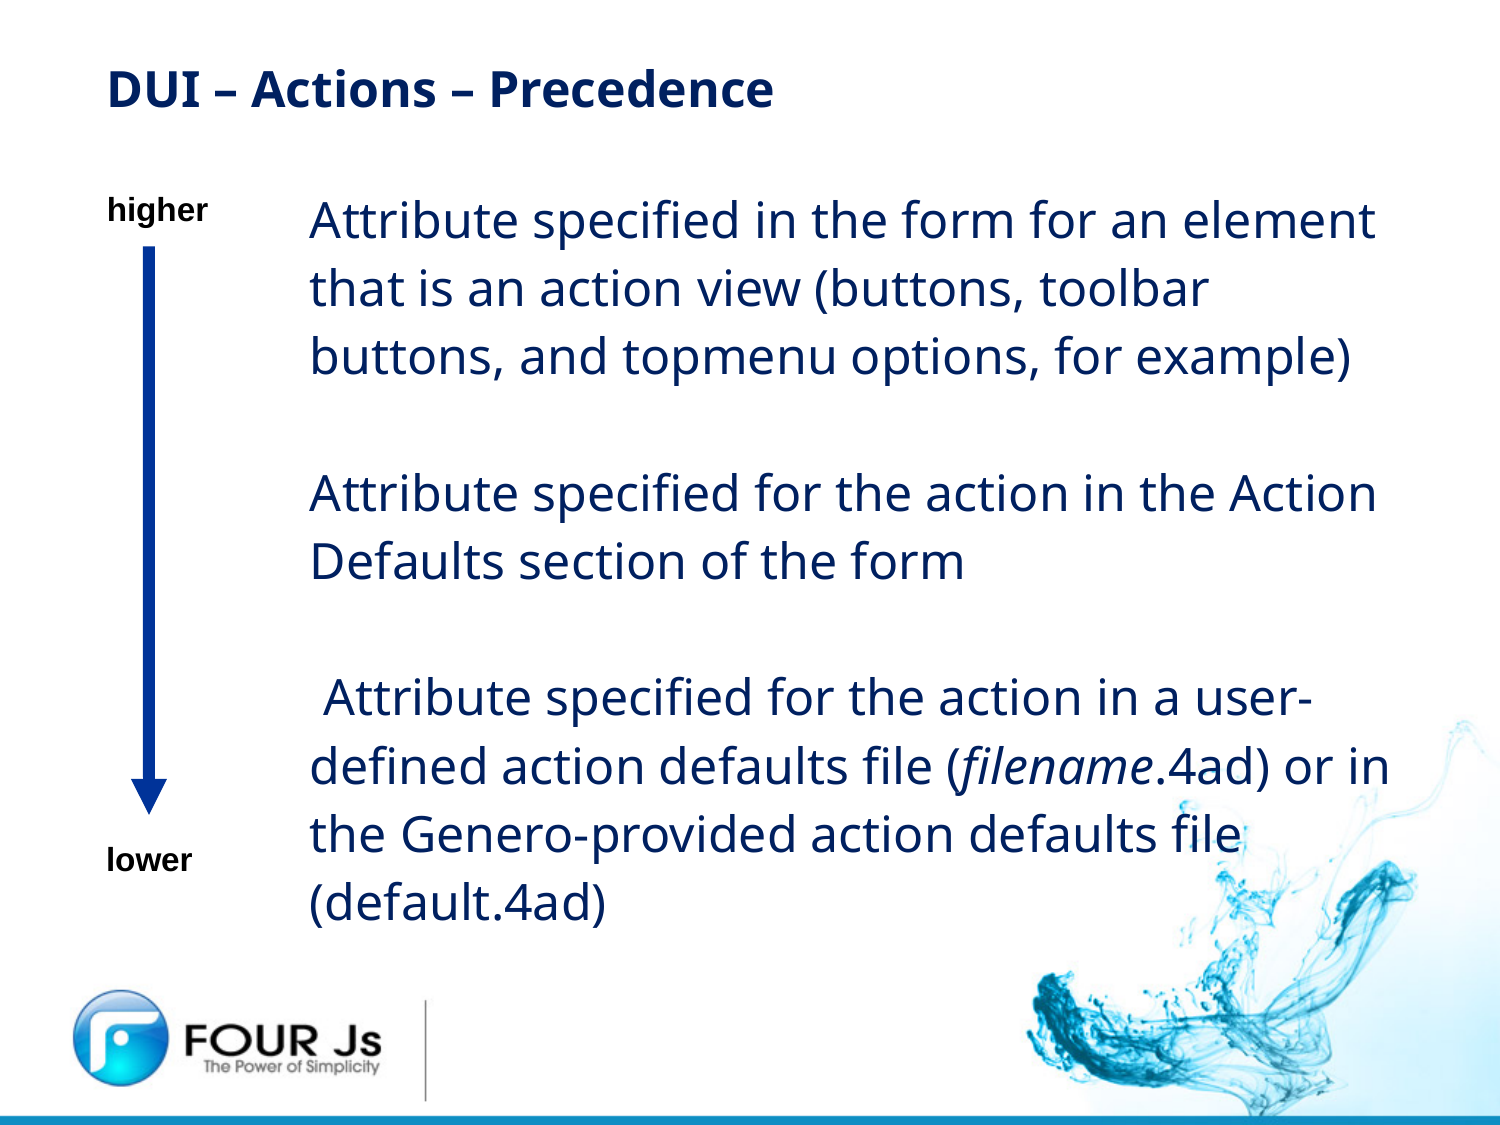

# DUI – Actions – Precedence
Attribute specified in the form for an element that is an action view (buttons, toolbar buttons, and topmenu options, for example)
Attribute specified for the action in the Action Defaults section of the form
 Attribute specified for the action in a user-defined action defaults file (filename.4ad) or in the Genero-provided action defaults file (default.4ad)
higher
lower